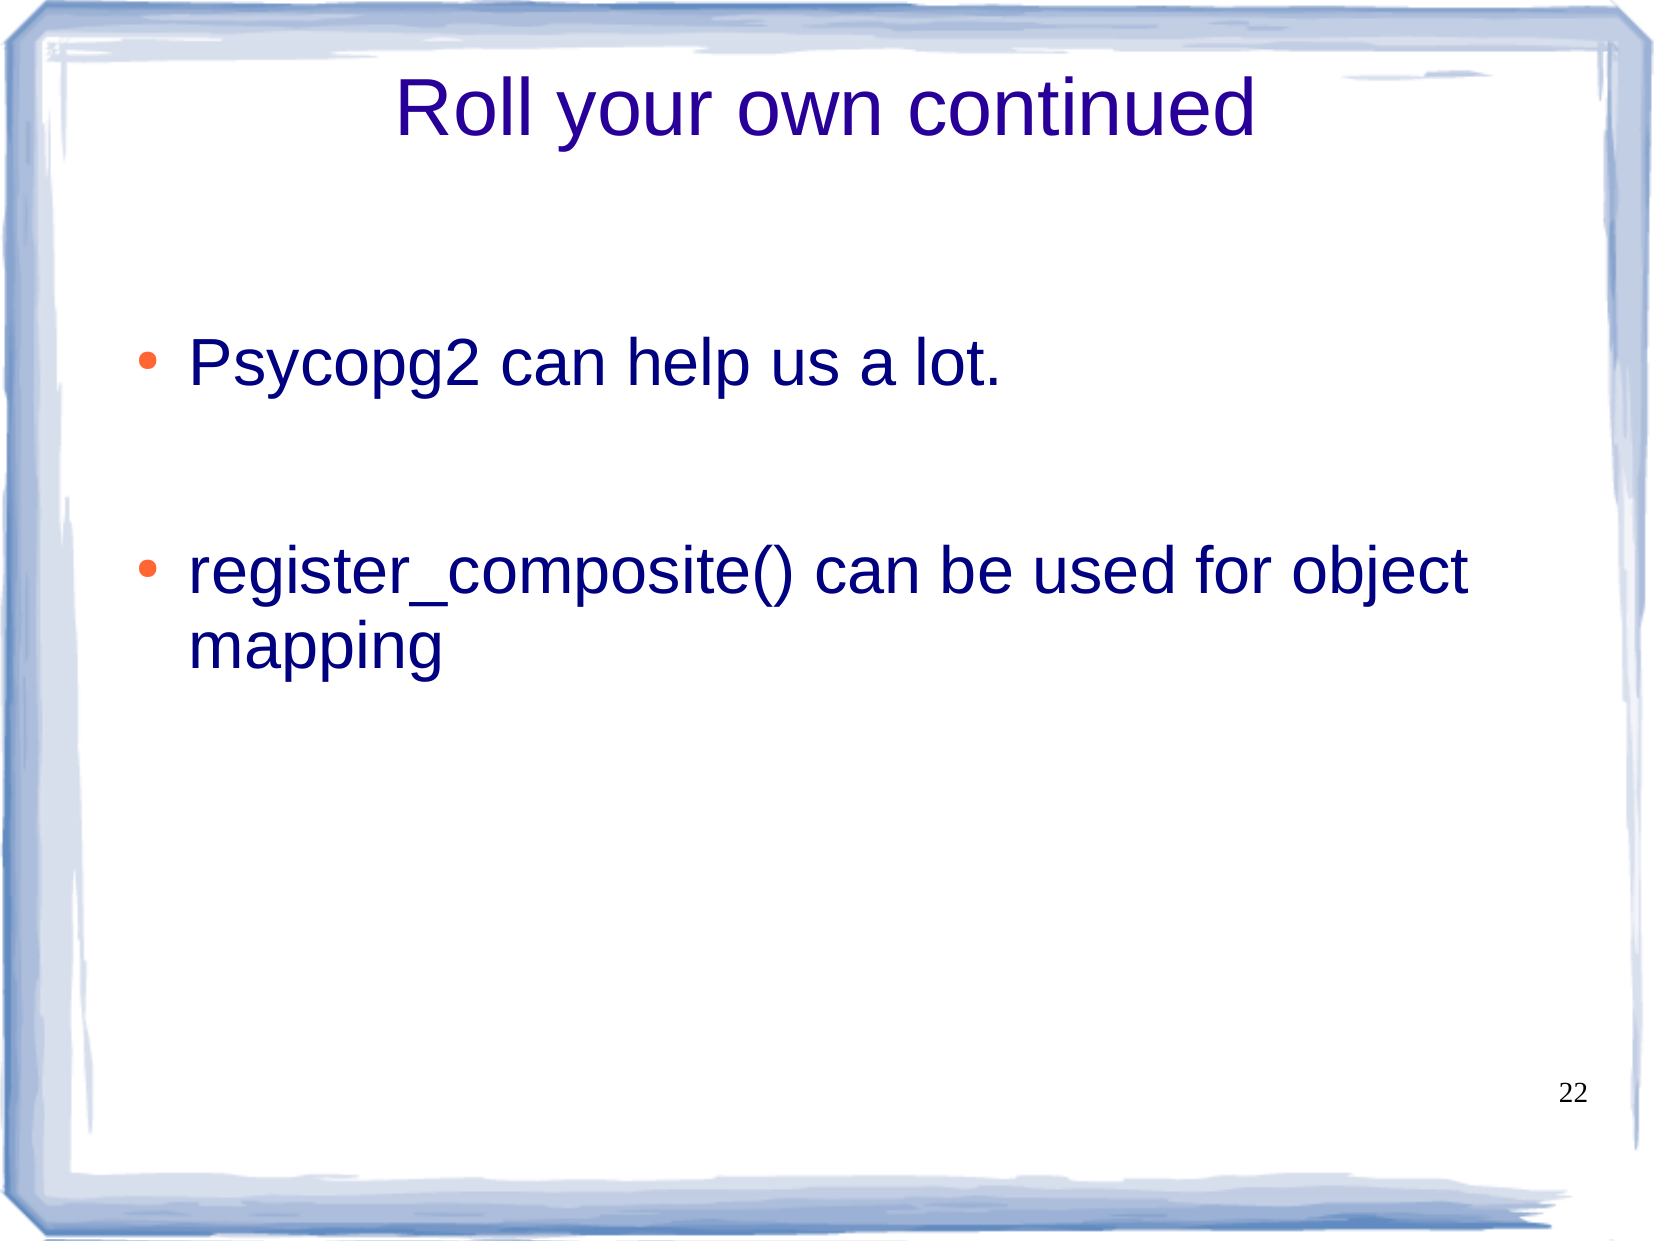

# Roll your own continued
Psycopg2 can help us a lot.
register_composite() can be used for object mapping
22